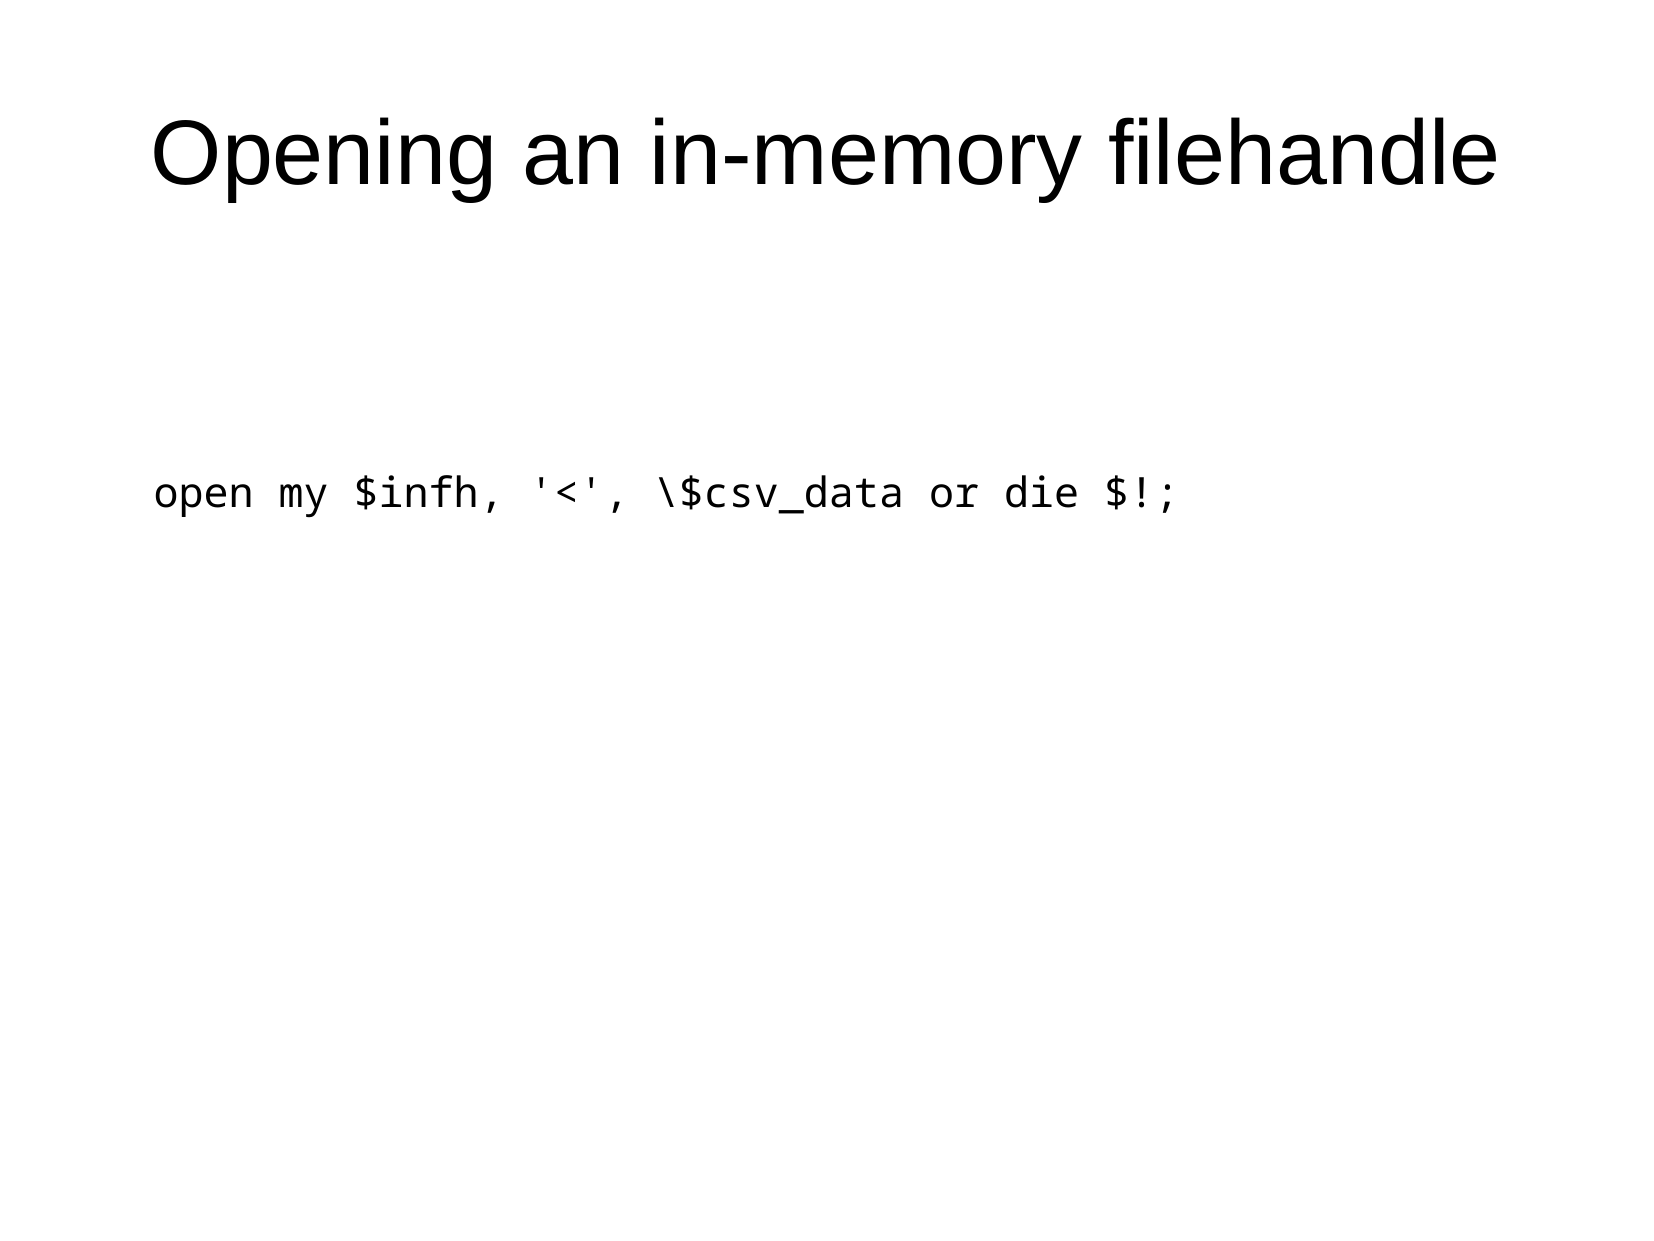

# Opening an in-memory filehandle
open my $infh, '<', \$csv_data or die $!;